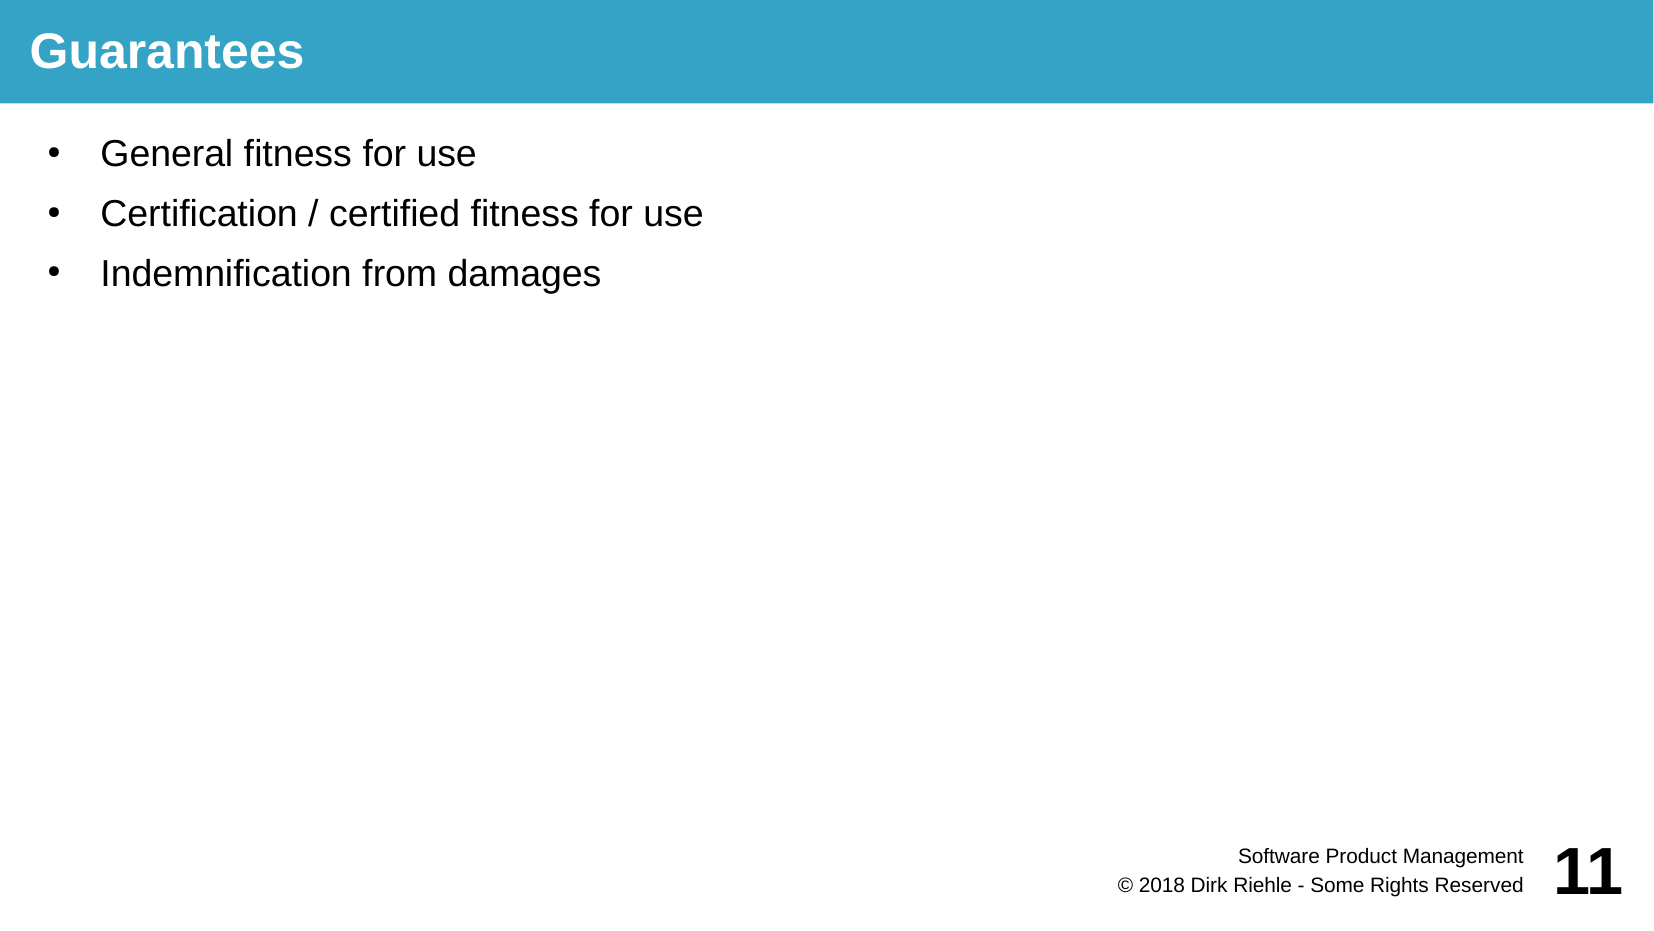

# Guarantees
General fitness for use
Certification / certified fitness for use
Indemnification from damages
Software Product Management
11
© 2018 Dirk Riehle - Some Rights Reserved